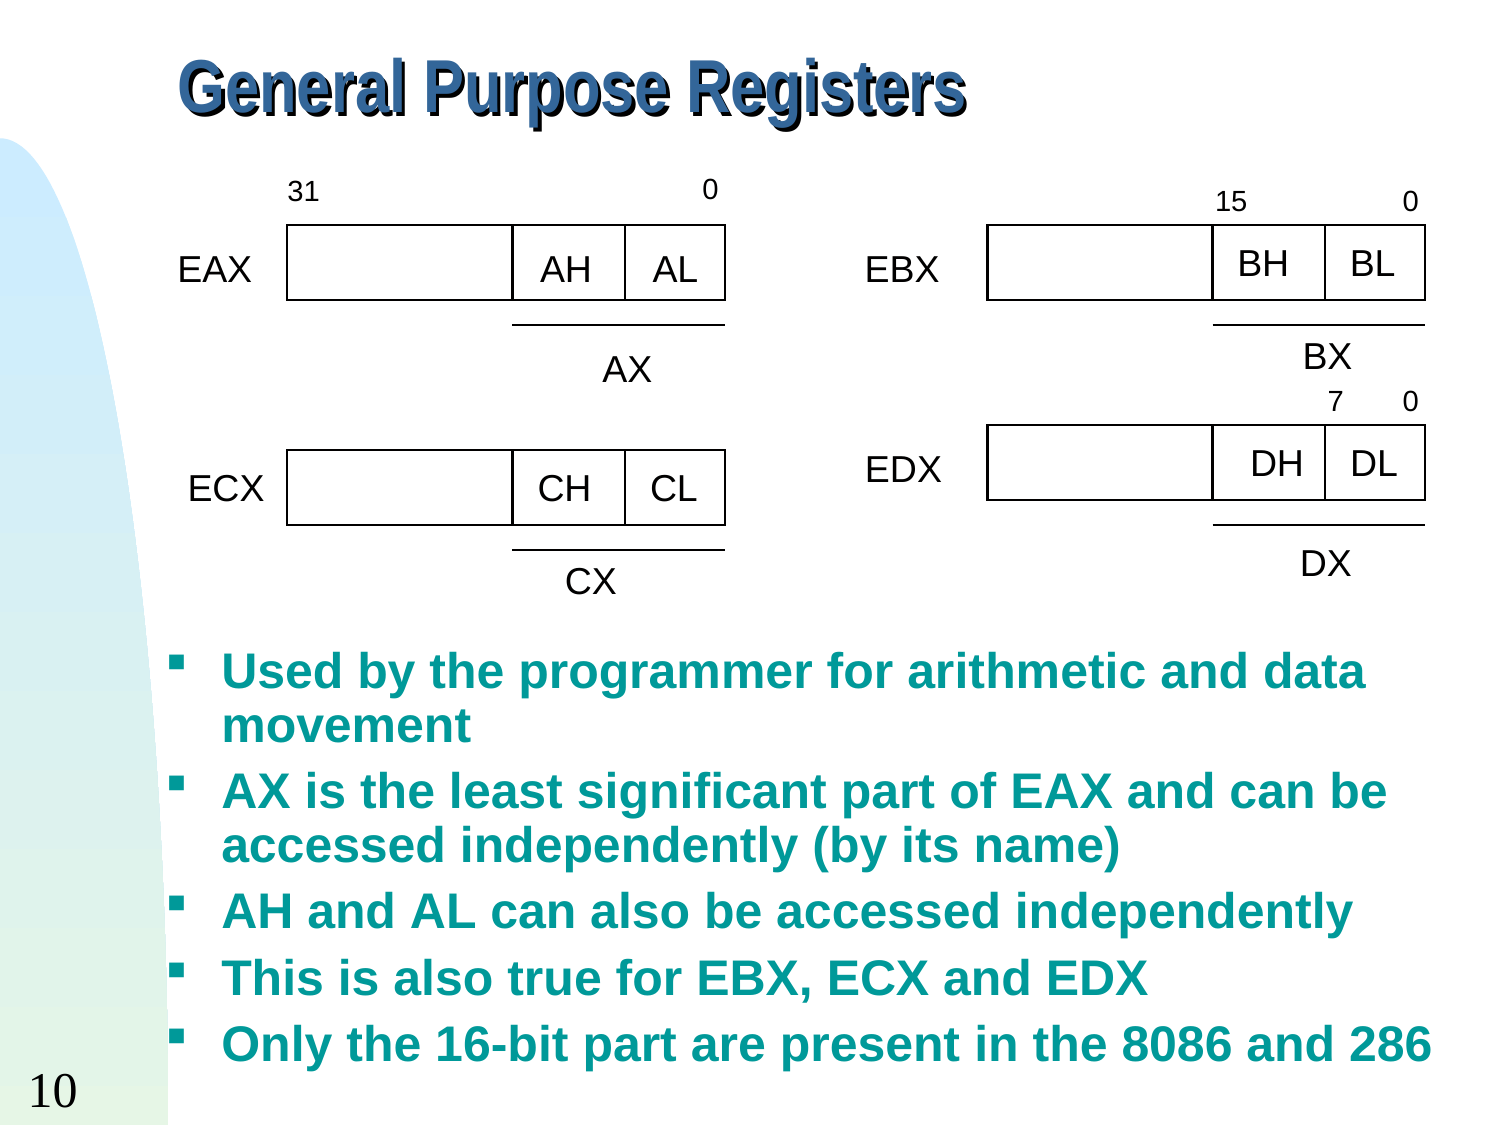

# General Purpose Registers
0
31
15
0
BH
BL
EAX
AH
AL
EBX
BX
AX
7
0
DH
DL
EDX
ECX
CH
CL
DX
CX
Used by the programmer for arithmetic and data movement
AX is the least significant part of EAX and can be accessed independently (by its name)
AH and AL can also be accessed independently
This is also true for EBX, ECX and EDX
Only the 16-bit part are present in the 8086 and 286
10